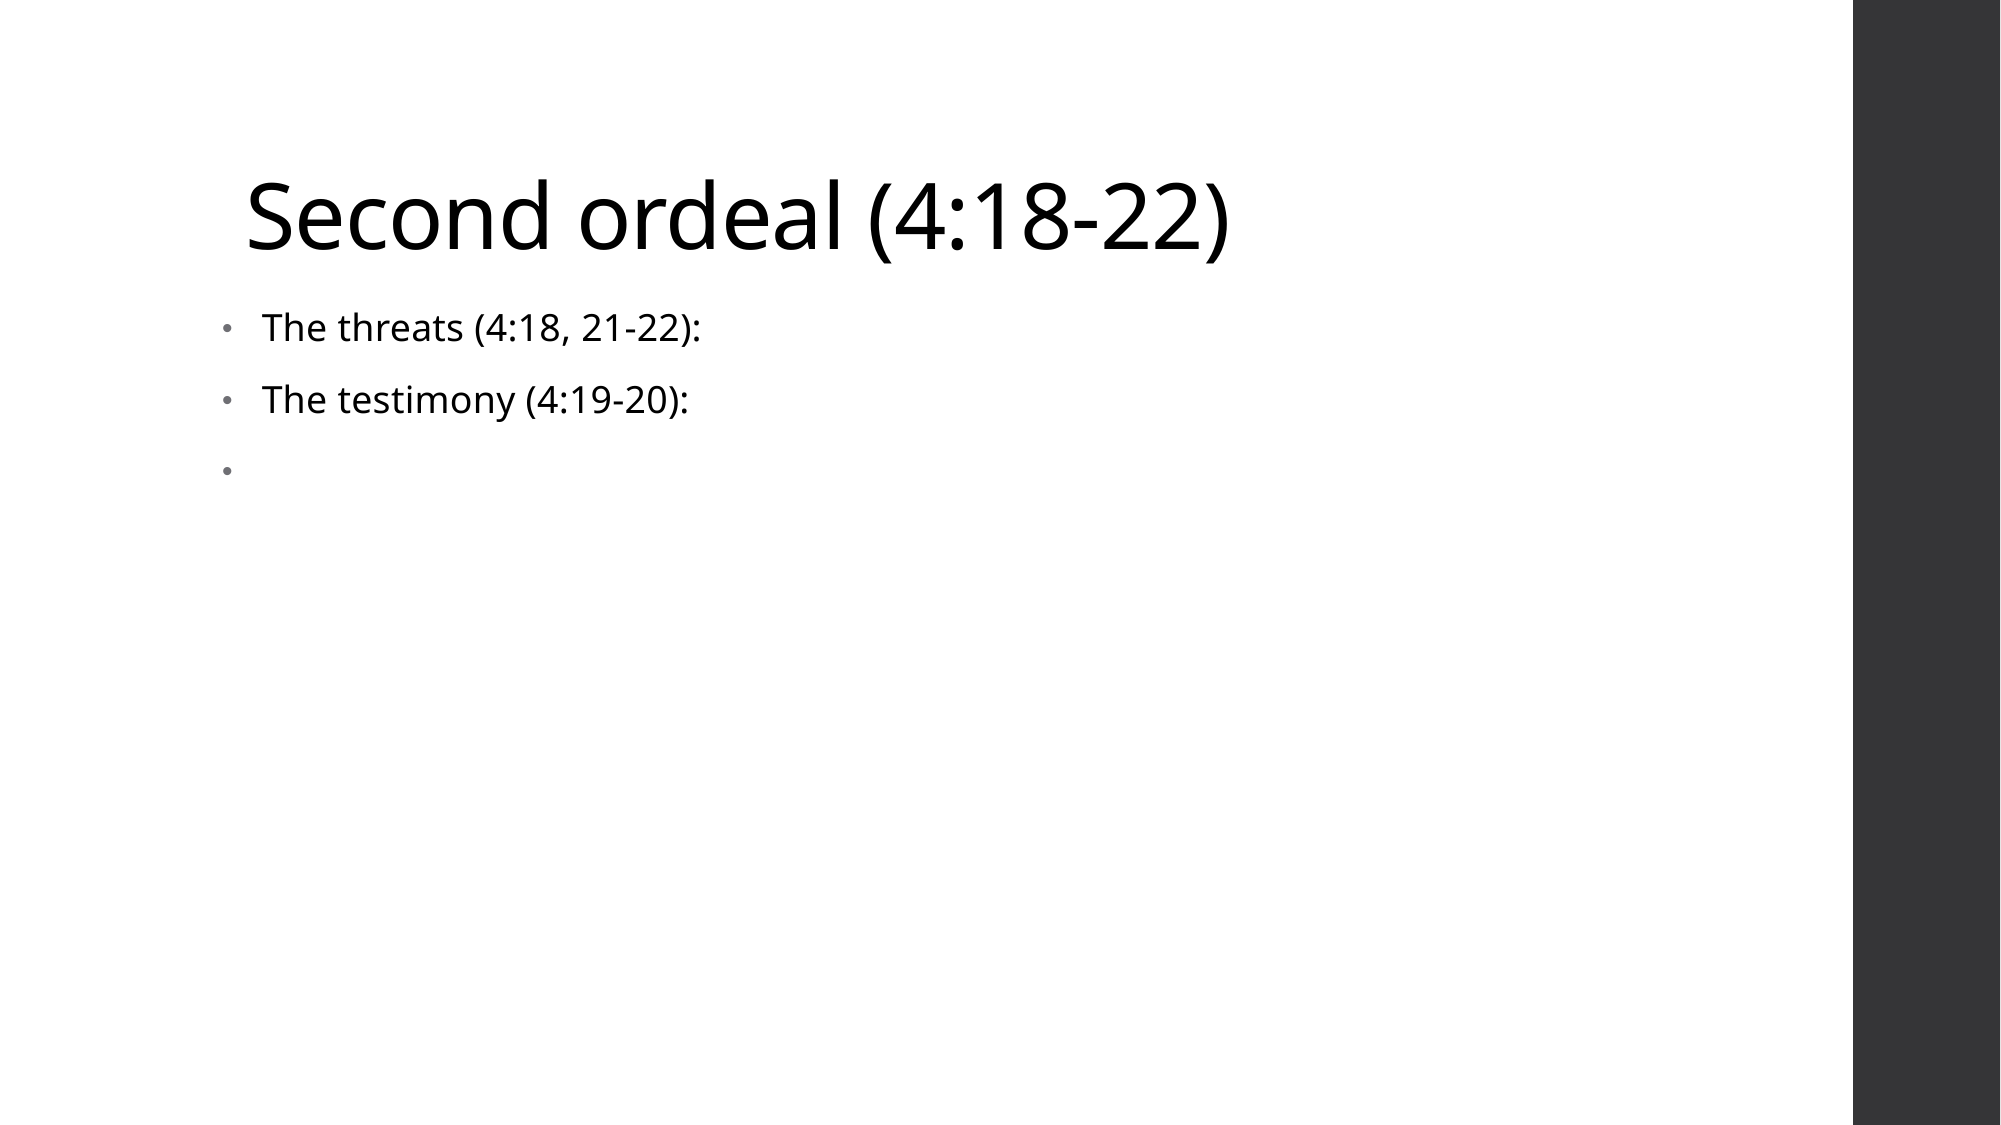

# Second ordeal (4:18-22)
 The threats (4:18, 21-22):
 The testimony (4:19-20):